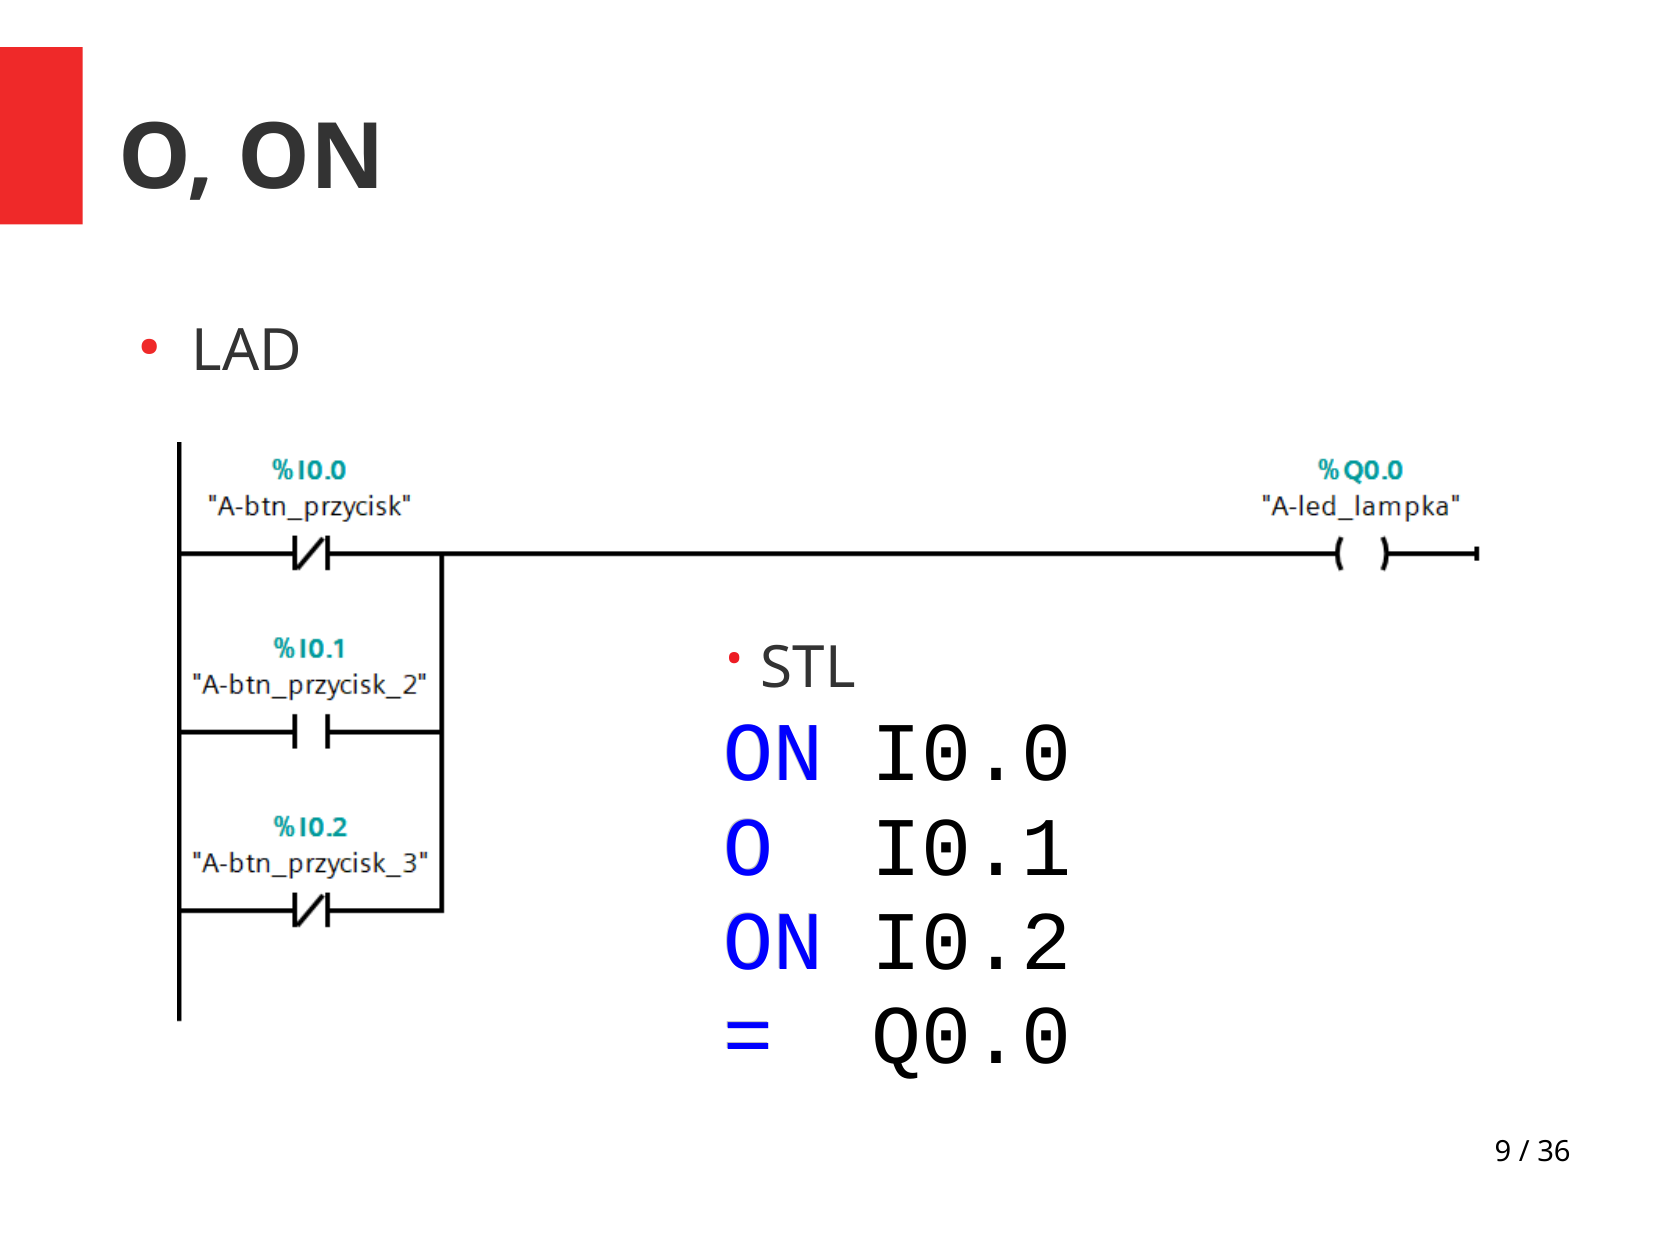

# O, ON
LAD
· STL
ON	I0.0
O		I0.1
ON	I0.2
=		Q0.0
9